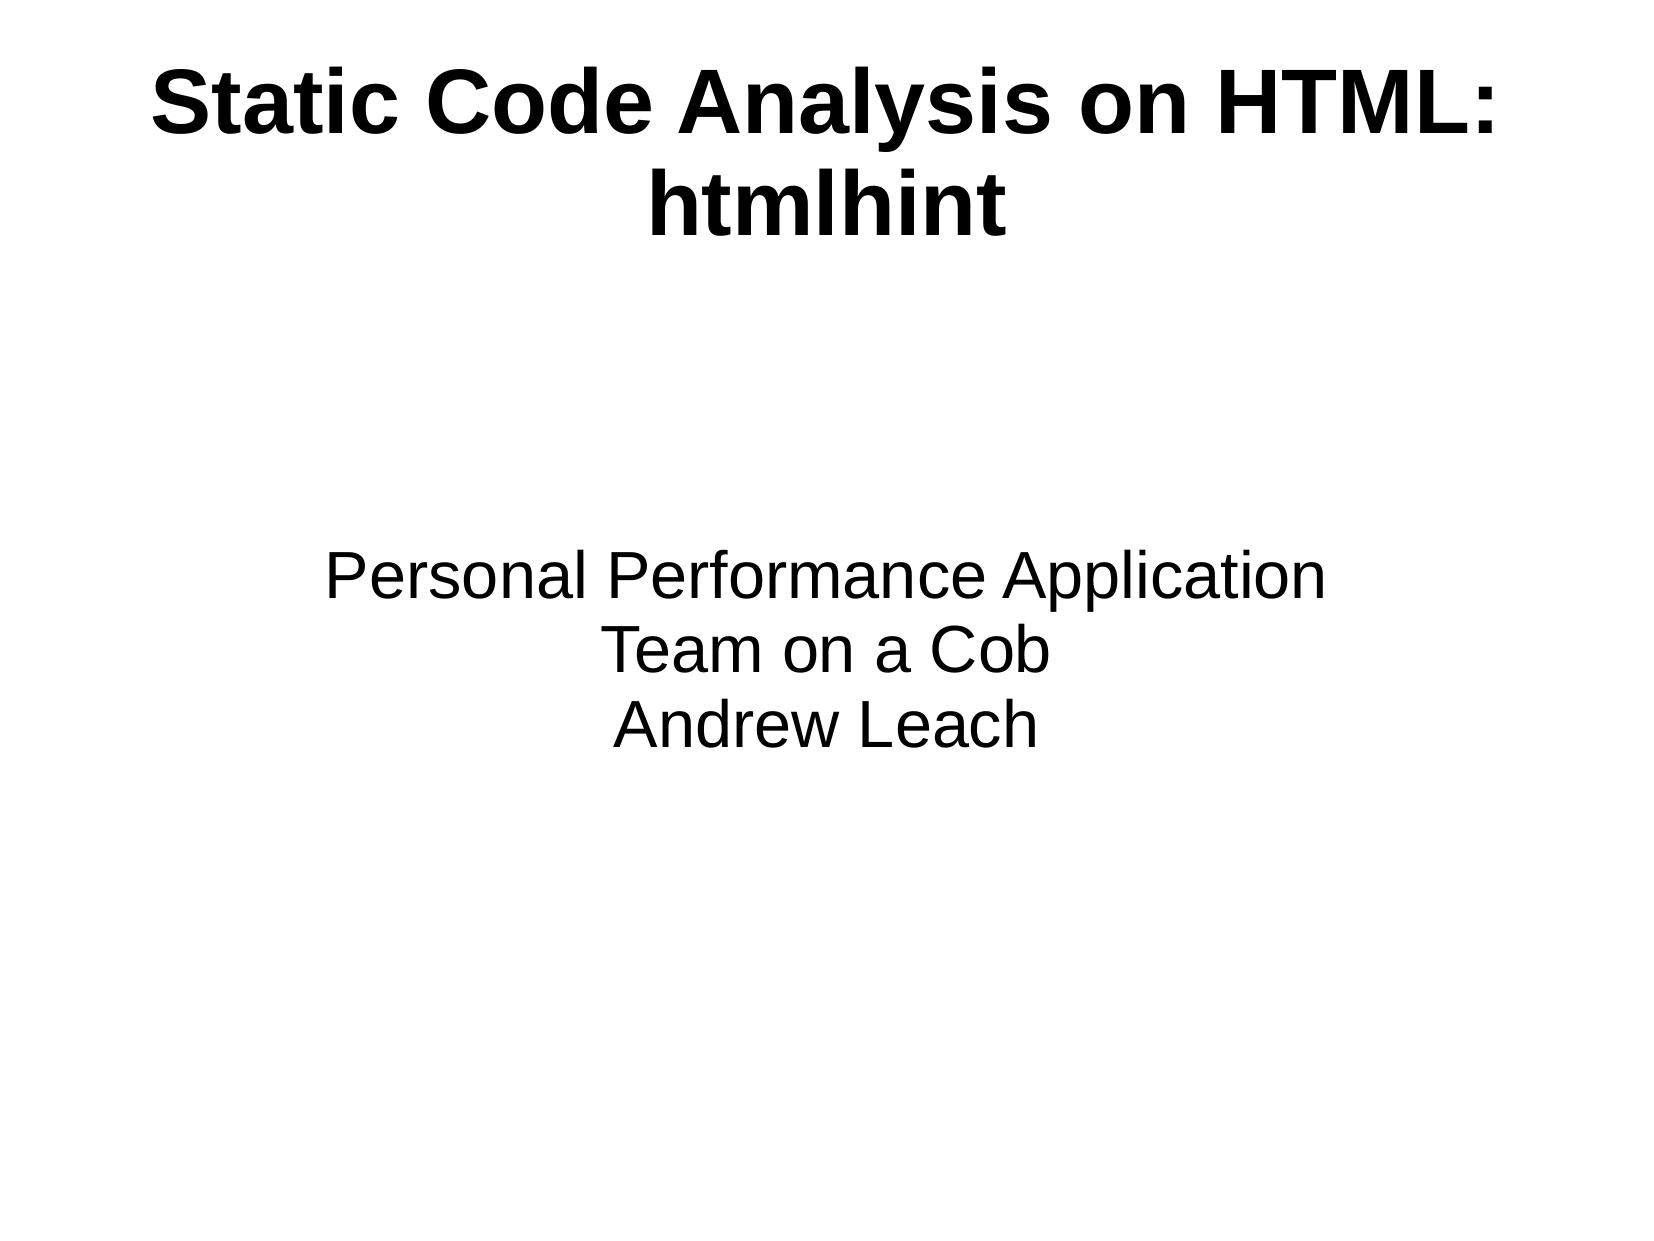

# Static Code Analysis on HTML: htmlhint
Personal Performance Application
Team on a Cob
Andrew Leach